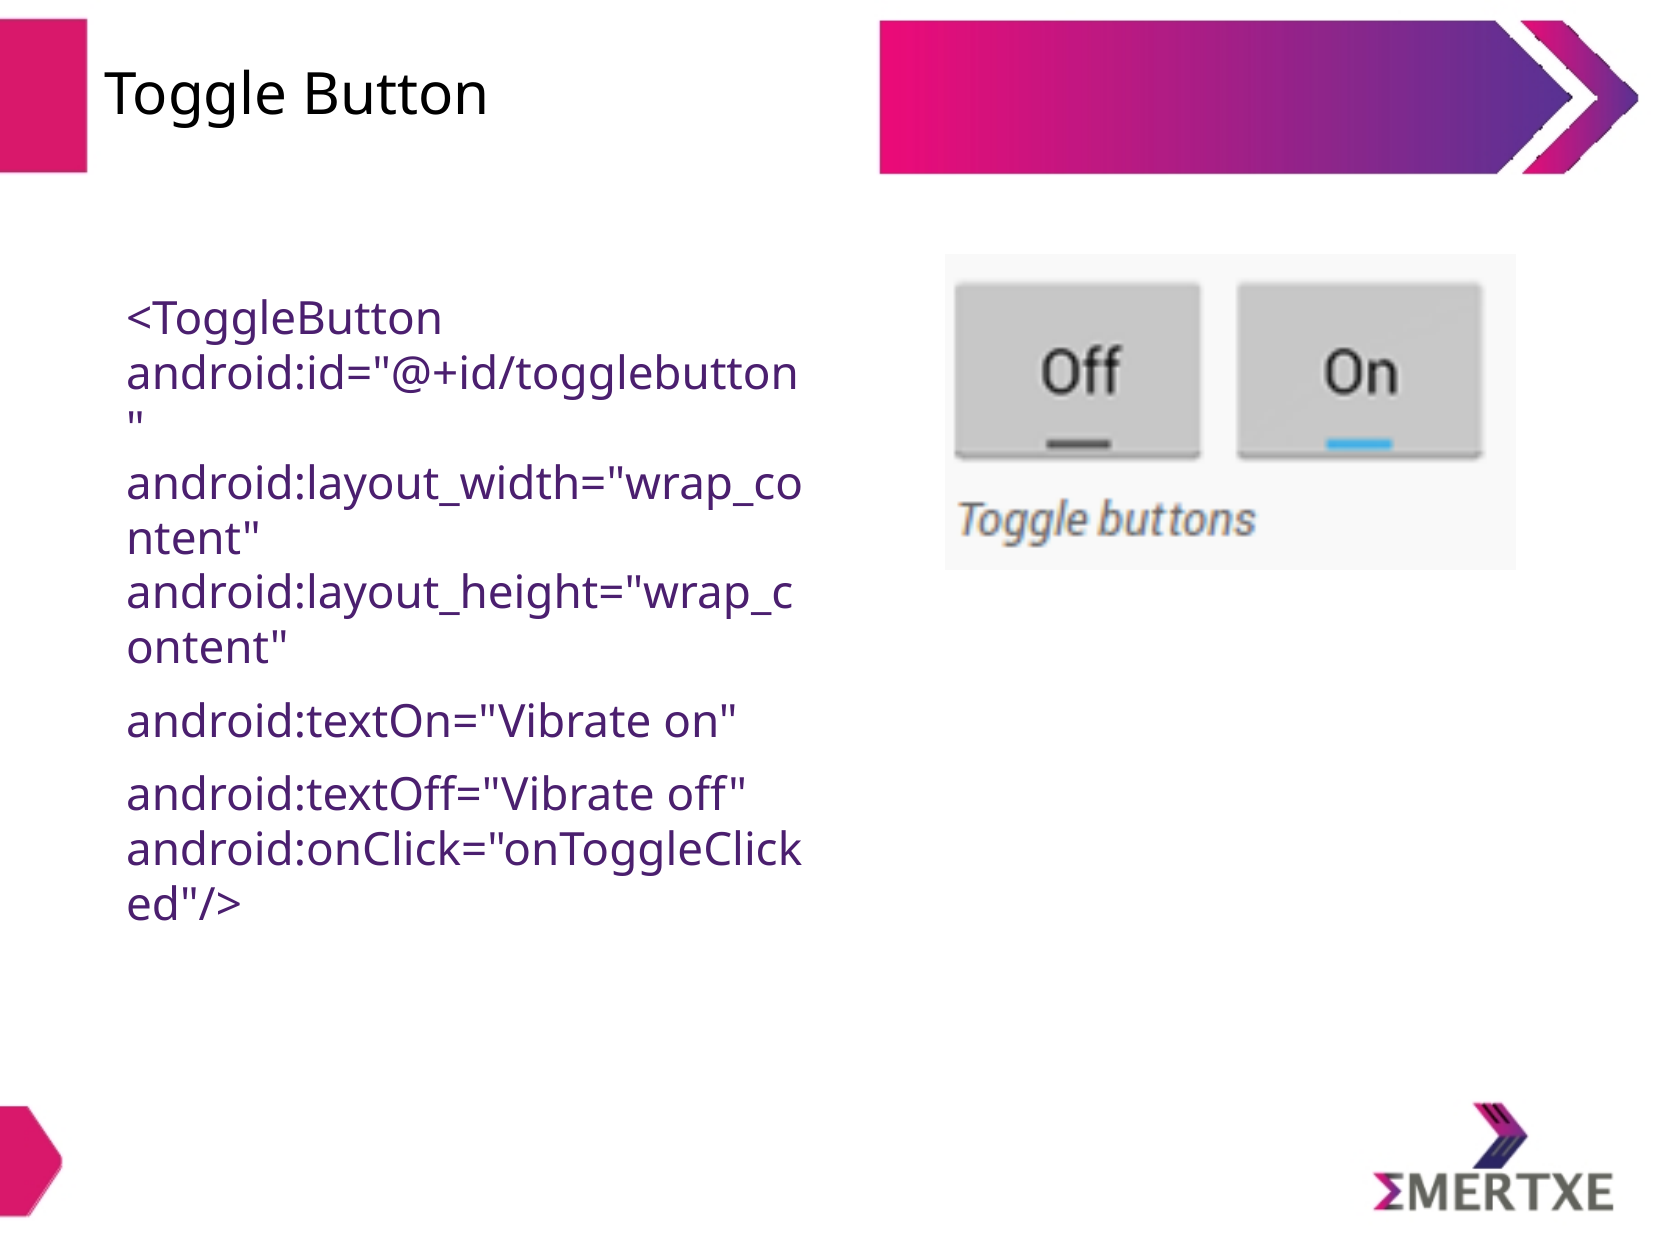

# Toggle Button
<ToggleButton android:id="@+id/togglebutton" android:layout_width="wrap_content" android:layout_height="wrap_content"
android:textOn="Vibrate on"
android:textOff="Vibrate off" android:onClick="onToggleClicked"/>